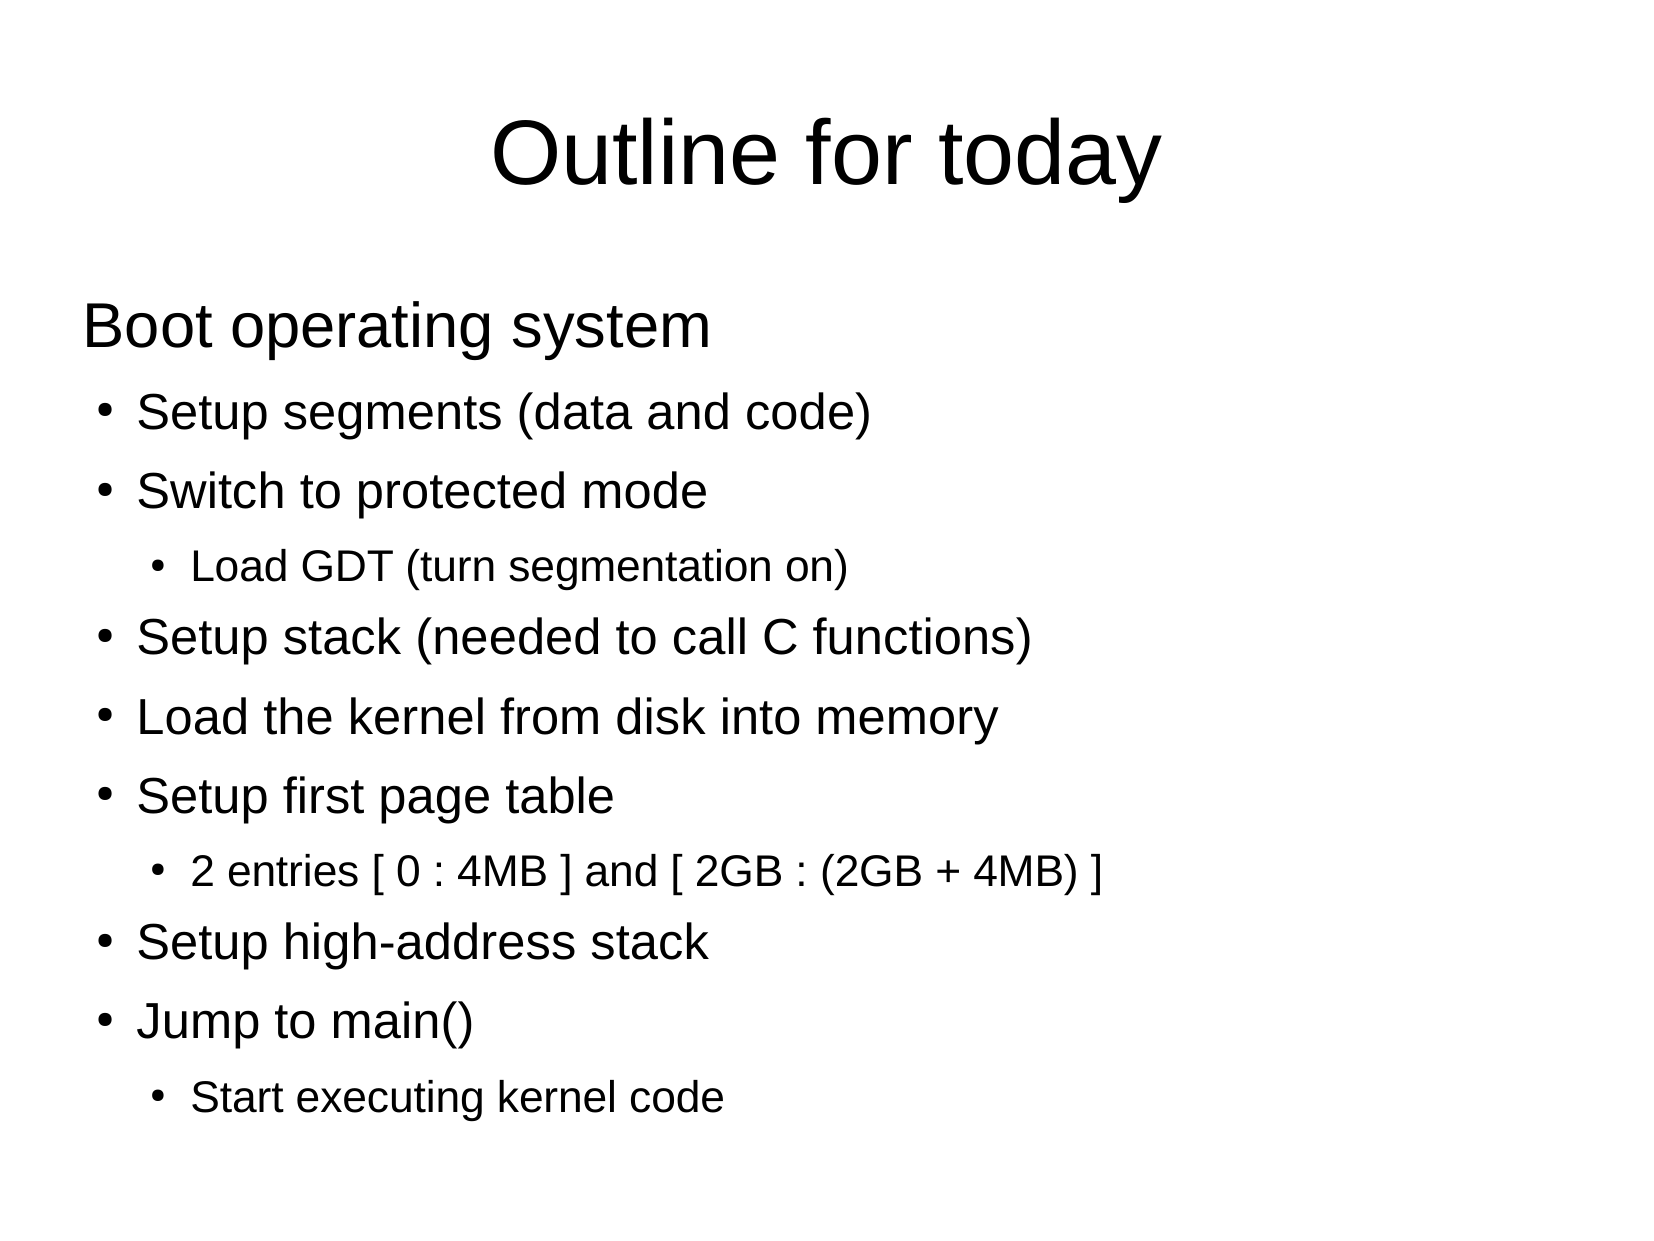

# Outline for today
Boot operating system
Setup segments (data and code)
Switch to protected mode
Load GDT (turn segmentation on)
Setup stack (needed to call C functions)
Load the kernel from disk into memory
Setup first page table
2 entries [ 0 : 4MB ] and [ 2GB : (2GB + 4MB) ]
Setup high-address stack
Jump to main()
Start executing kernel code